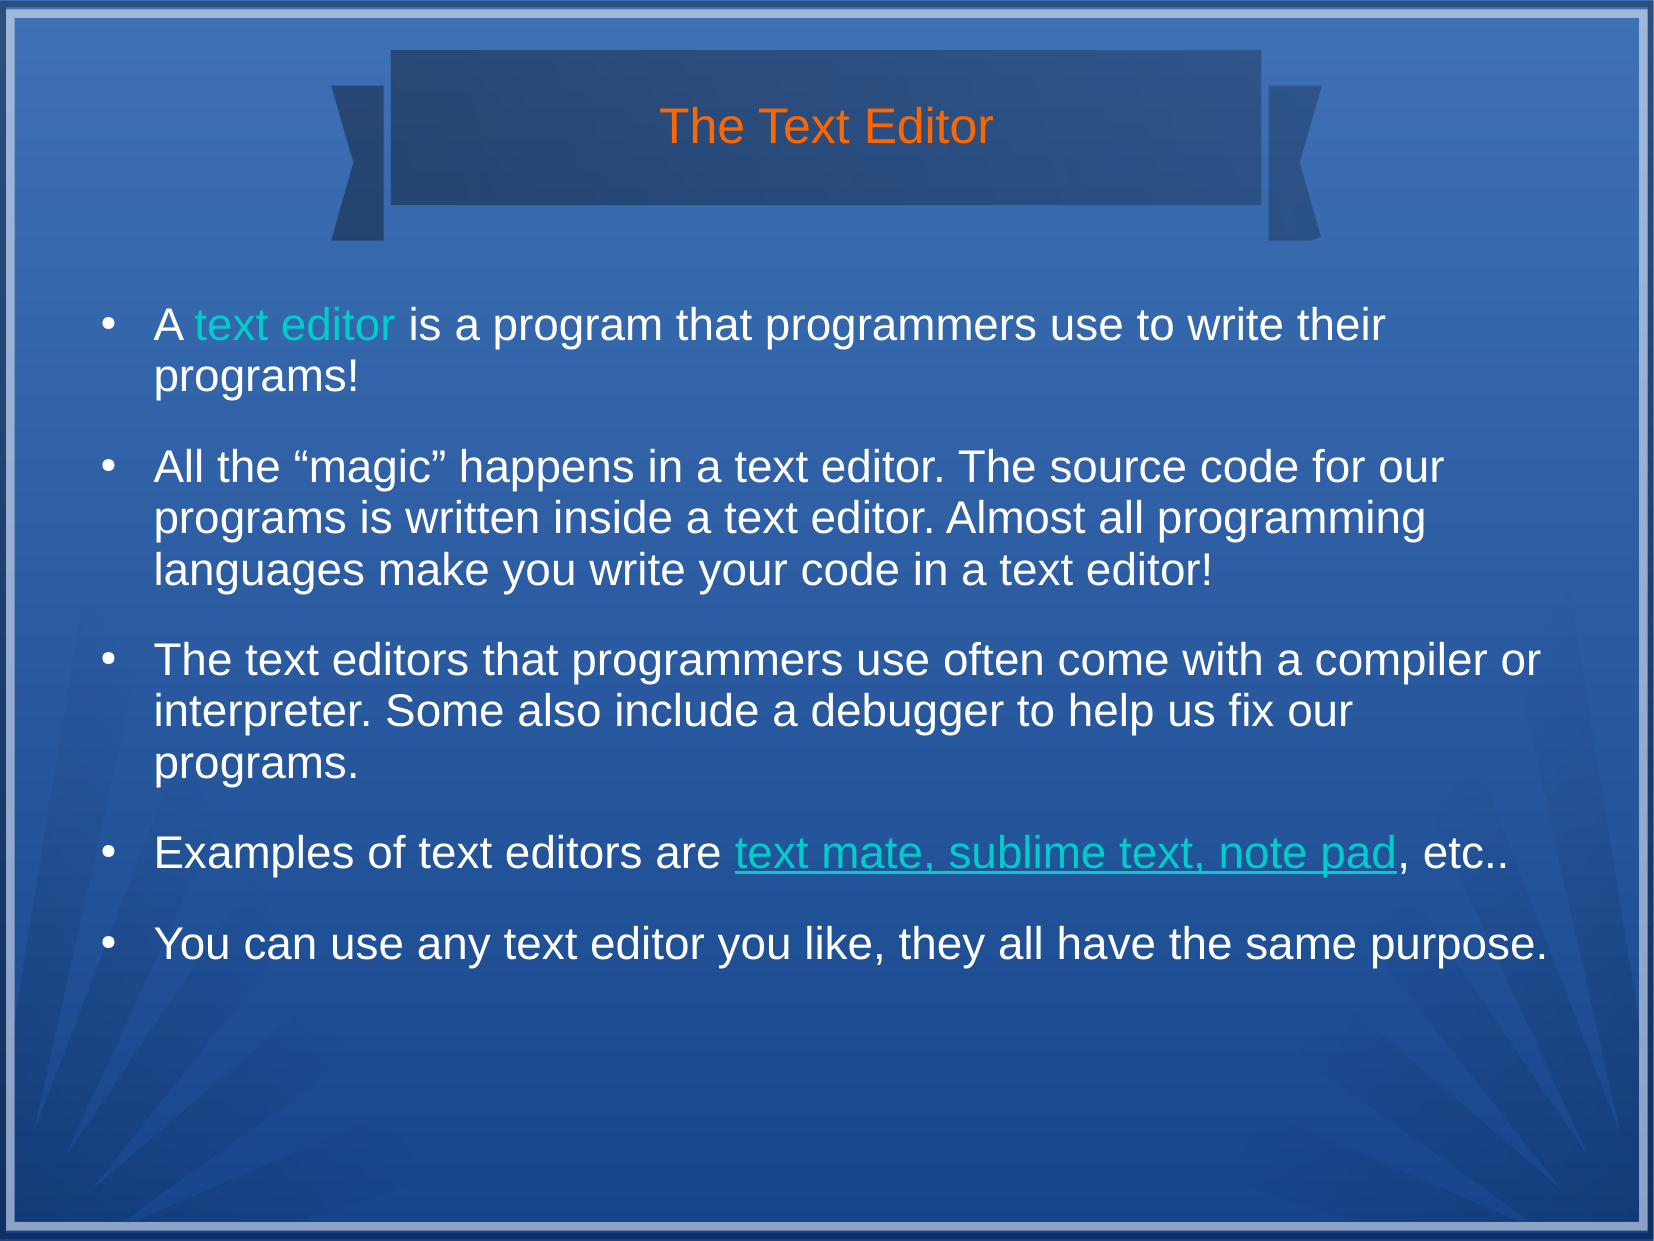

# The Text Editor
A text editor is a program that programmers use to write their programs!
All the “magic” happens in a text editor. The source code for our programs is written inside a text editor. Almost all programming languages make you write your code in a text editor!
The text editors that programmers use often come with a compiler or interpreter. Some also include a debugger to help us fix our programs.
Examples of text editors are text mate, sublime text, note pad, etc..
You can use any text editor you like, they all have the same purpose.